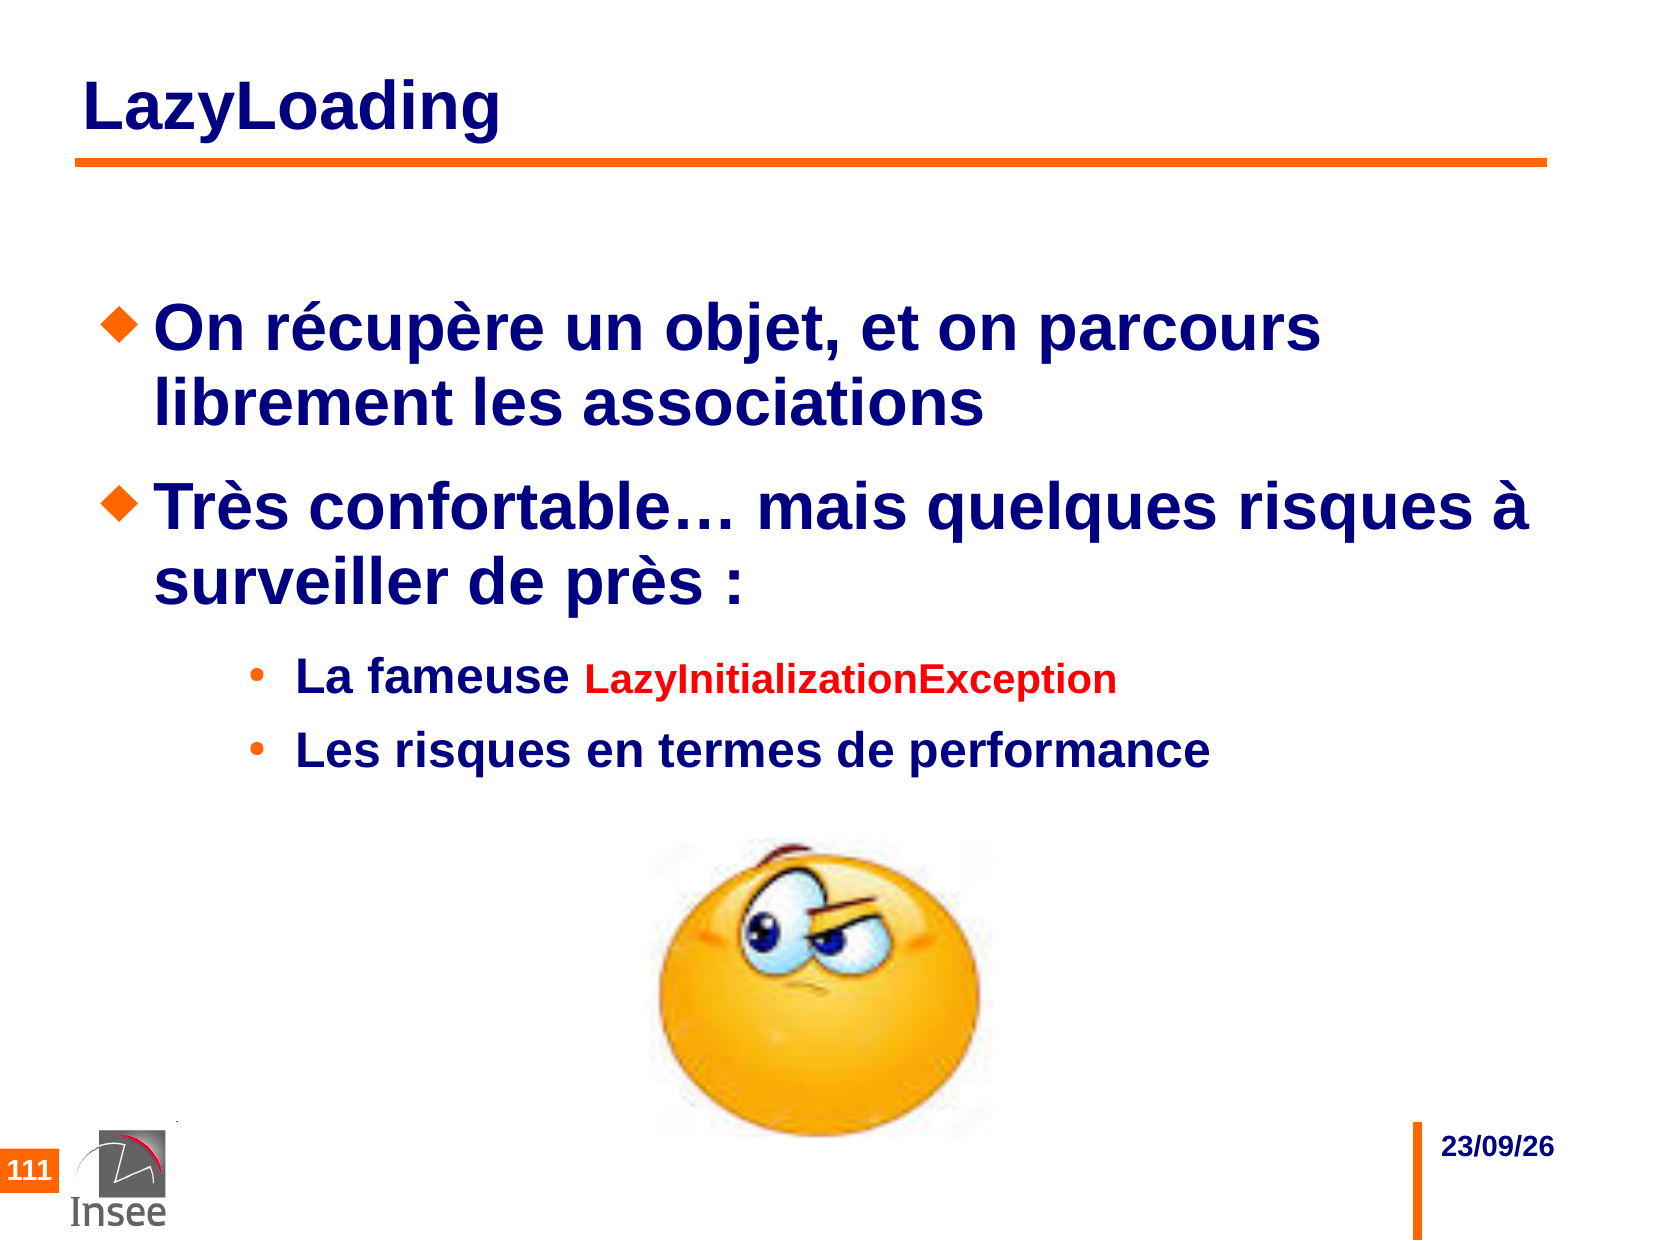

# LazyLoading
On récupère un objet, et on parcours librement les associations
Très confortable… mais quelques risques à surveiller de près :
La fameuse LazyInitializationException
Les risques en termes de performance
111